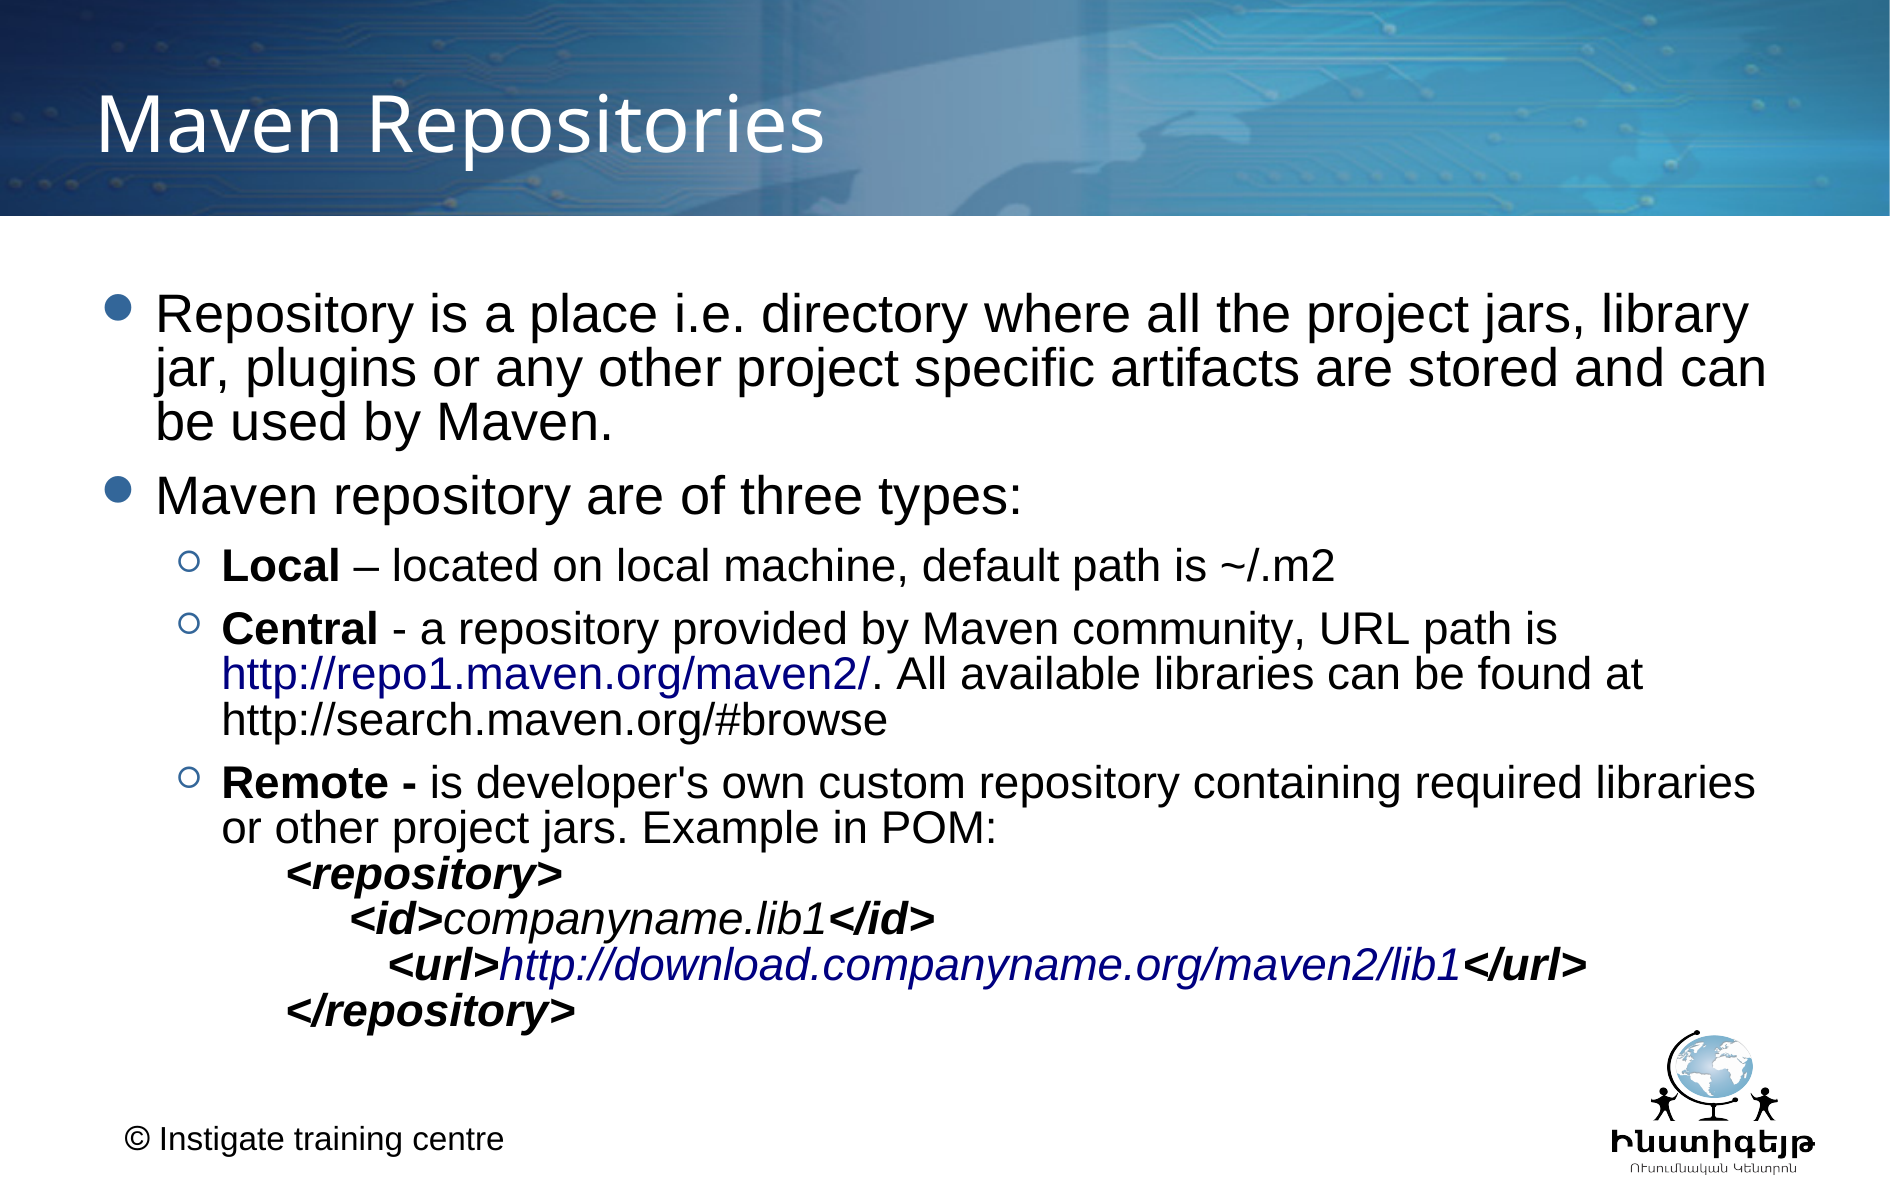

# Maven Repositories
Repository is a place i.e. directory where all the project jars, library jar, plugins or any other project specific artifacts are stored and can be used by Maven.
Maven repository are of three types:
Local – located on local machine, default path is ~/.m2
Central - a repository provided by Maven community, URL path is http://repo1.maven.org/maven2/. All available libraries can be found at http://search.maven.org/#browse
Remote - is developer's own custom repository containing required libraries or other project jars. Example in POM:
 <repository>
 <id>companyname.lib1</id>
 <url>http://download.companyname.org/maven2/lib1</url>
 </repository>